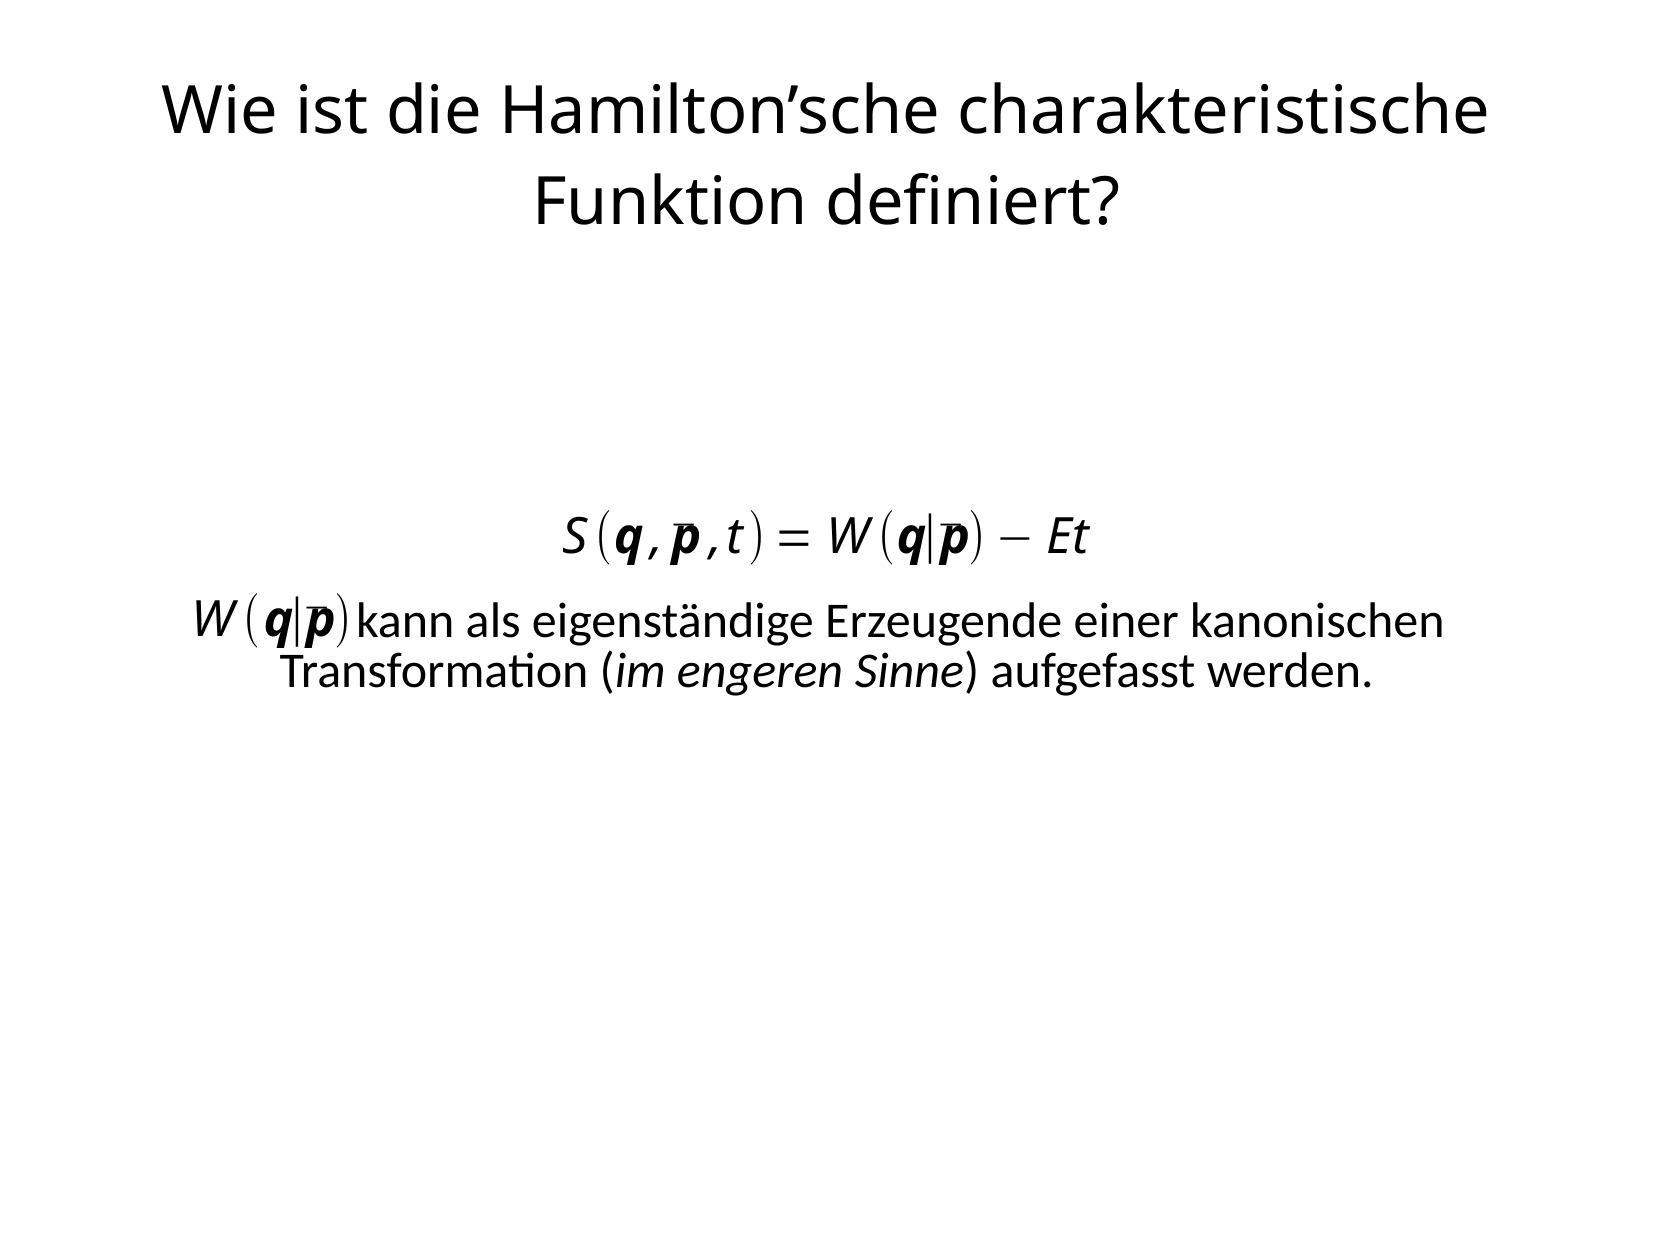

# Wie ist die Hamilton’sche charakteristische Funktion definiert?
		kann als eigenständige Erzeugende einer kanonischen Transformation (im engeren Sinne) aufgefasst werden.